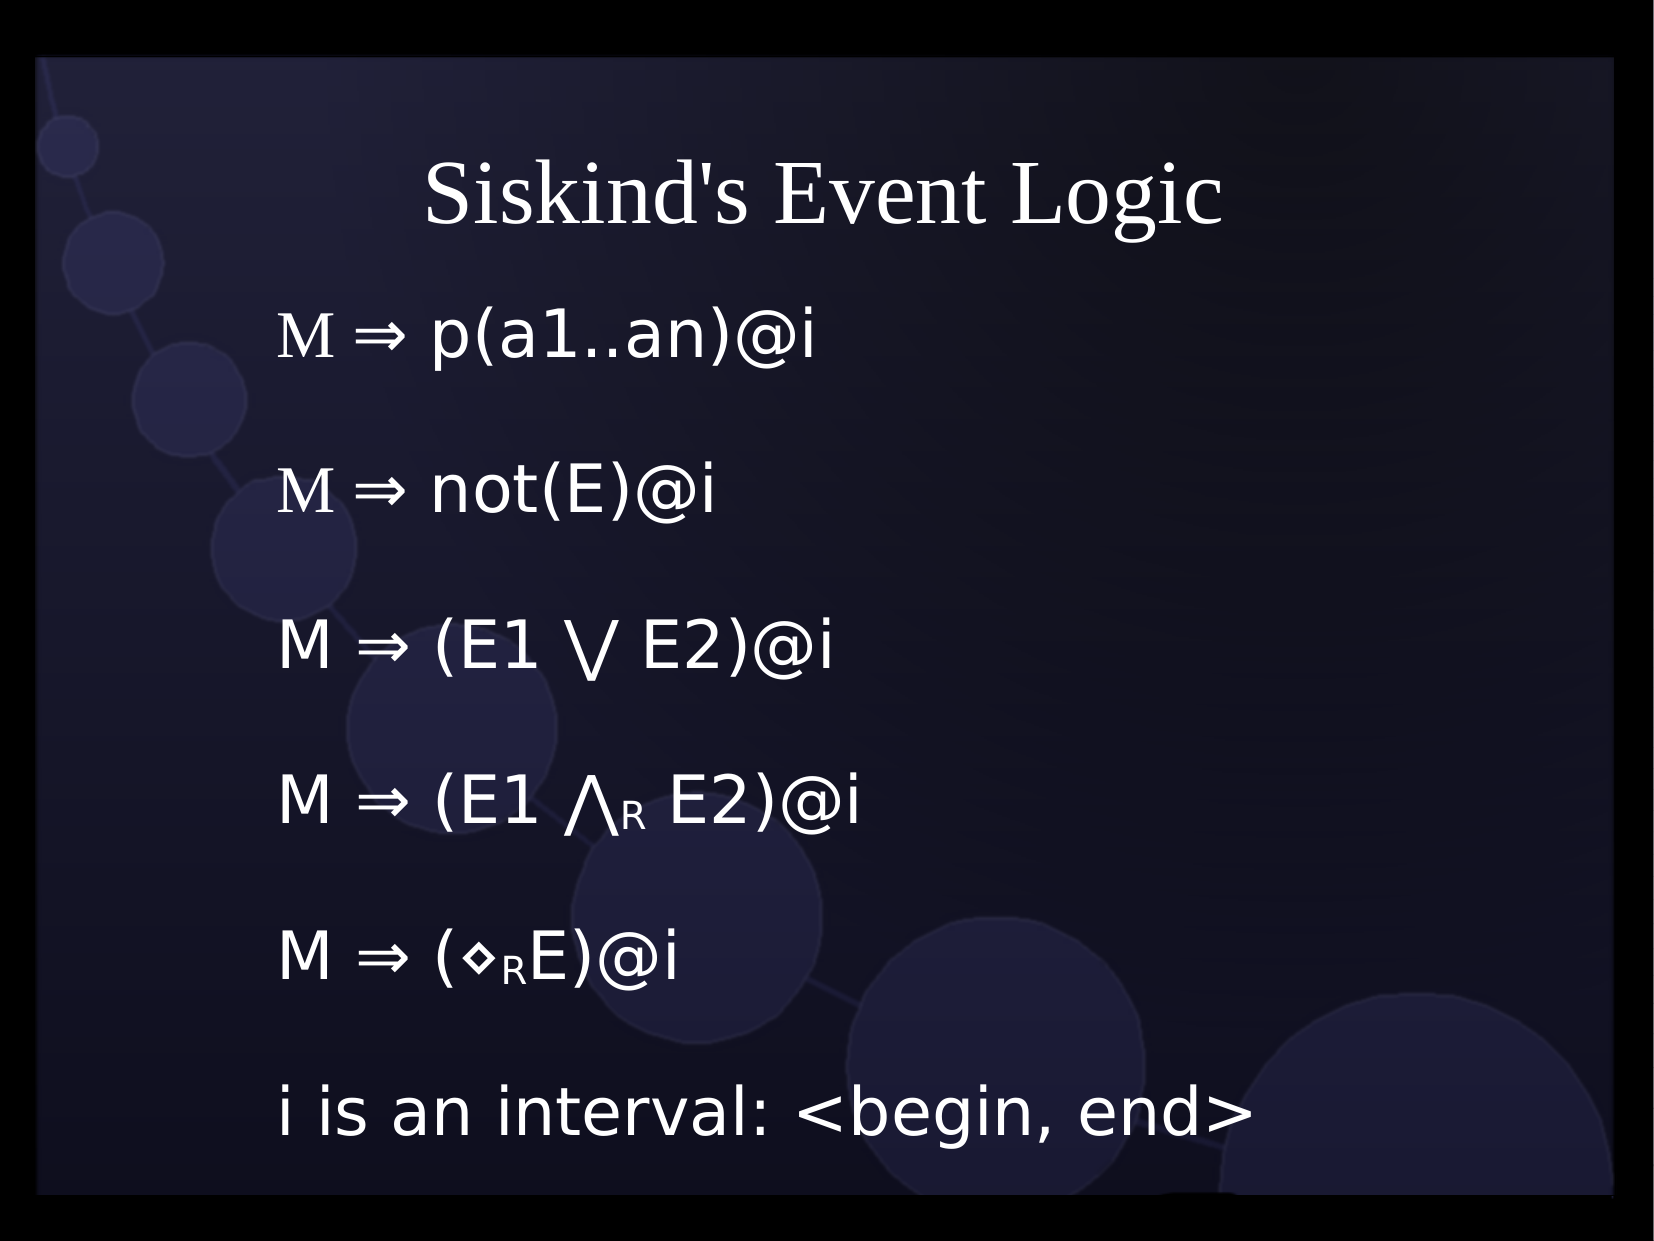

# Siskind's Event Logic
M ⇒ p(a1..an)@i
M ⇒ not(E)@i
M ⇒ (E1 ⋁ E2)@i
M ⇒ (E1 ⋀R E2)@i
M ⇒ (⋄RE)@i
i is an interval: <begin, end>